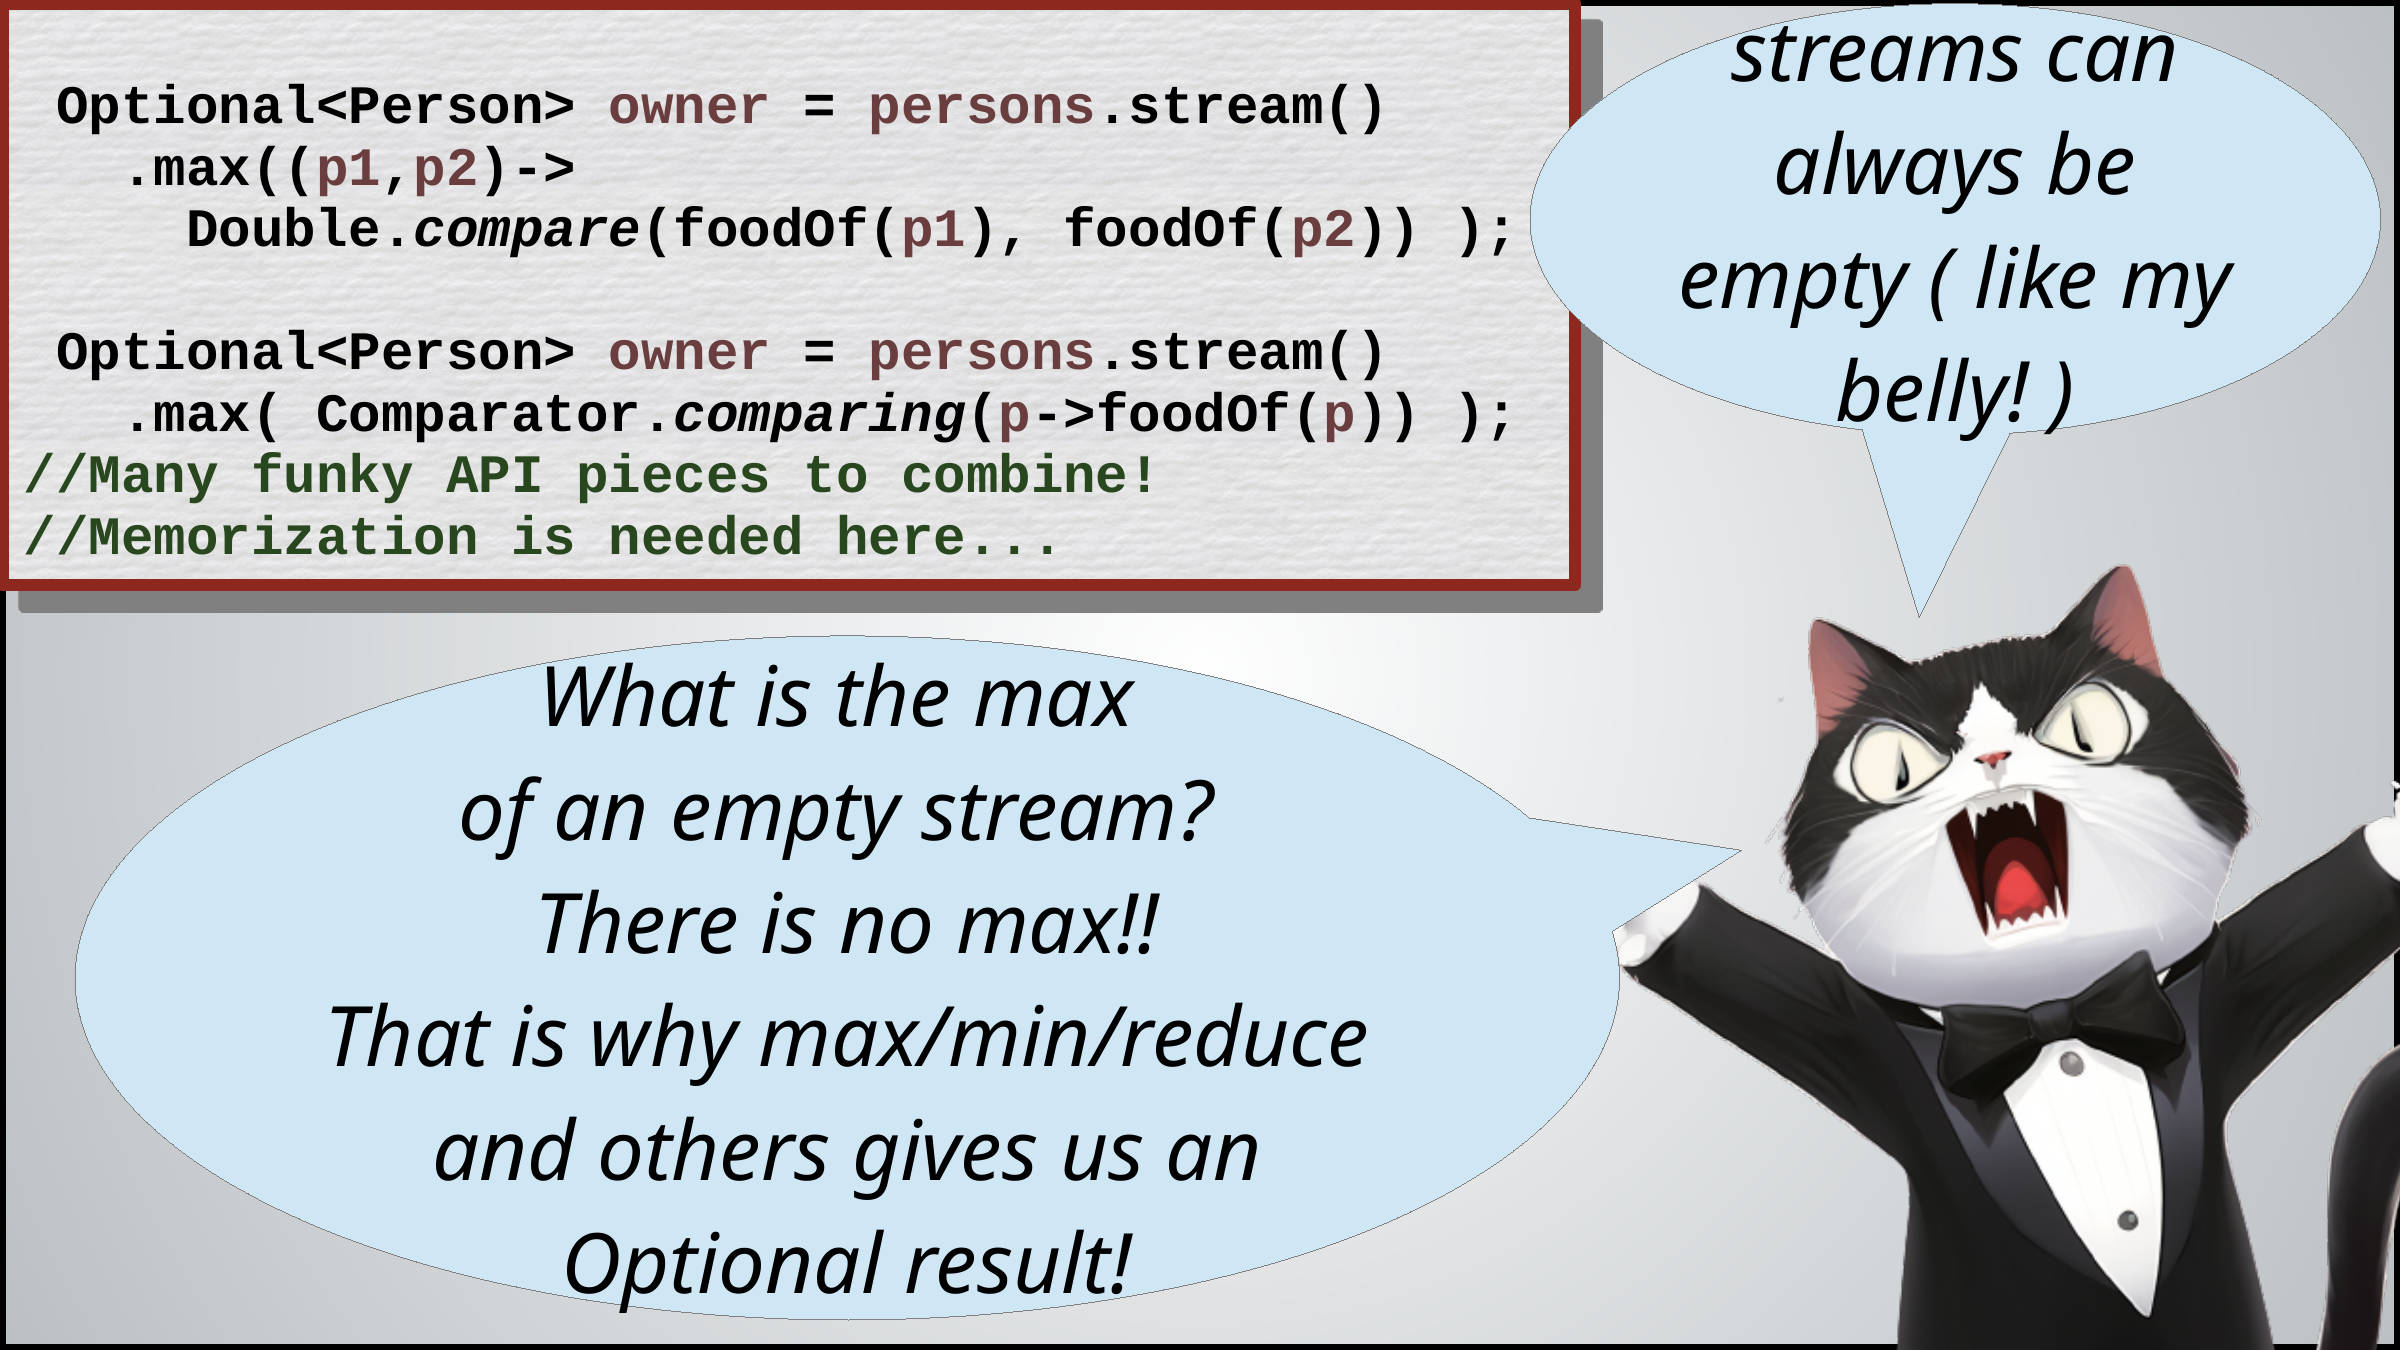

Optional<Person> owner = persons.stream()
 .max((p1,p2)->
 Double.compare(foodOf(p1), foodOf(p2)) );
 Optional<Person> owner = persons.stream()
 .max( Comparator.comparing(p->foodOf(p)) );
//Many funky API pieces to combine!
//Memorization is needed here...
streams can always be empty ( like my belly! )
What is the max
of an empty stream?
There is no max!!
That is why max/min/reduce and others gives us an Optional result!